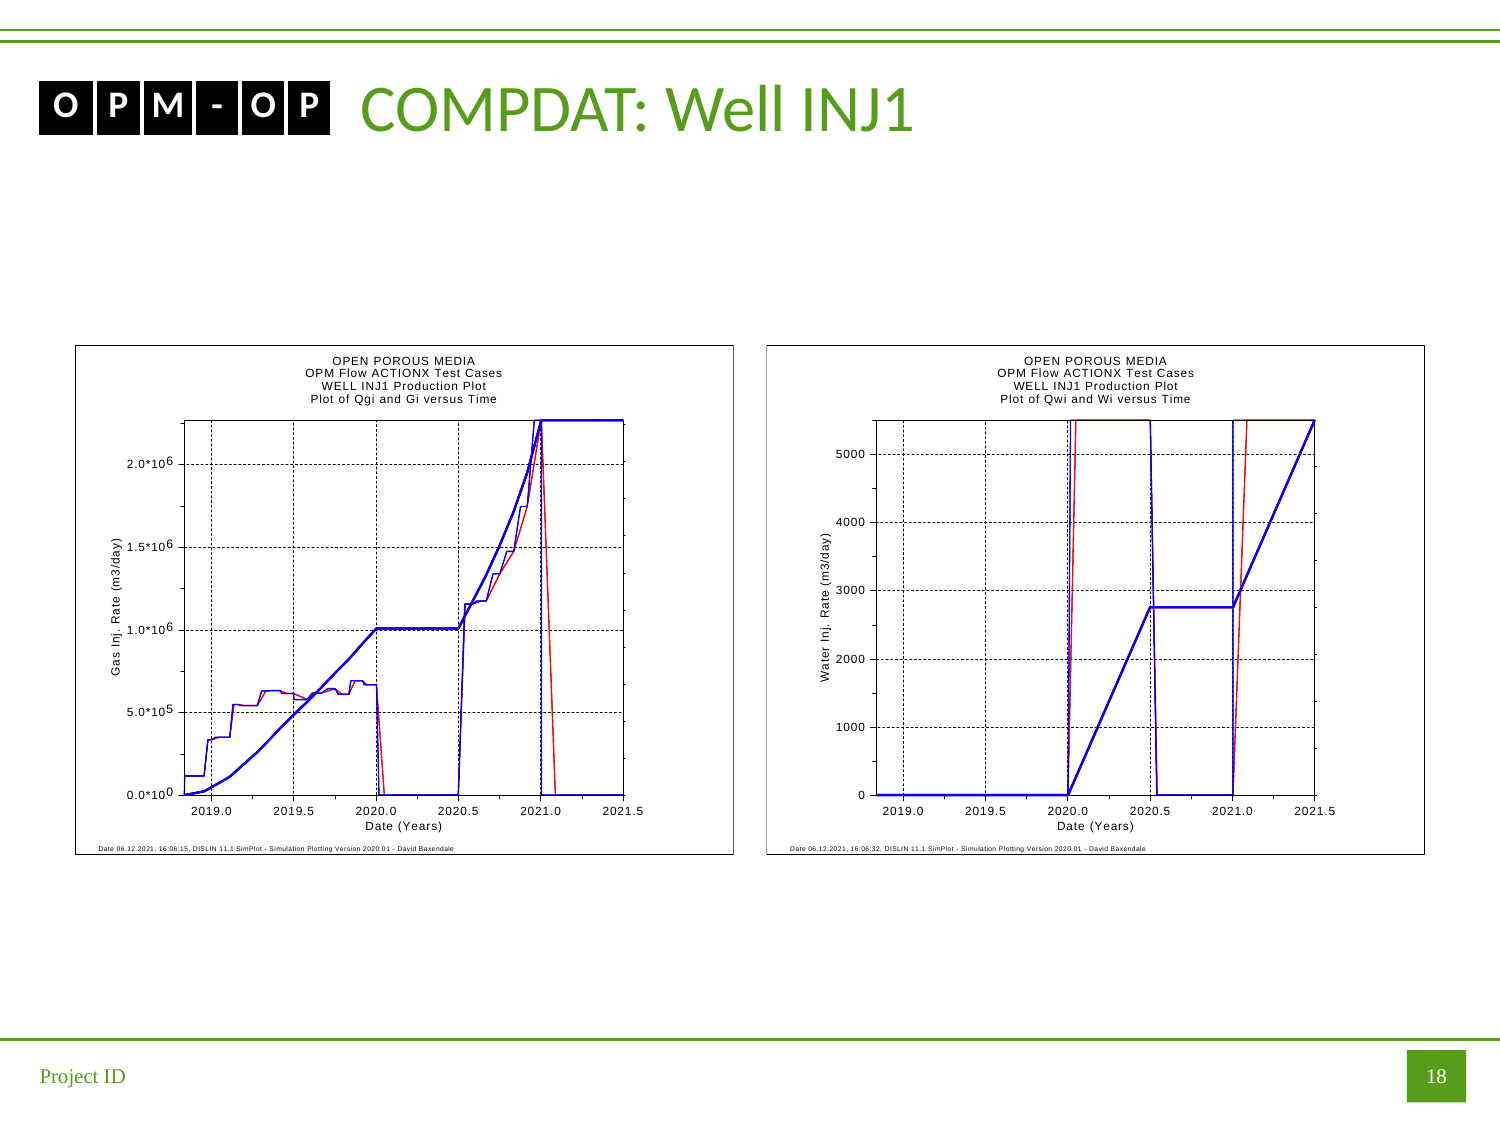

# COMPDAT: Well iNJ1
Project ID
18